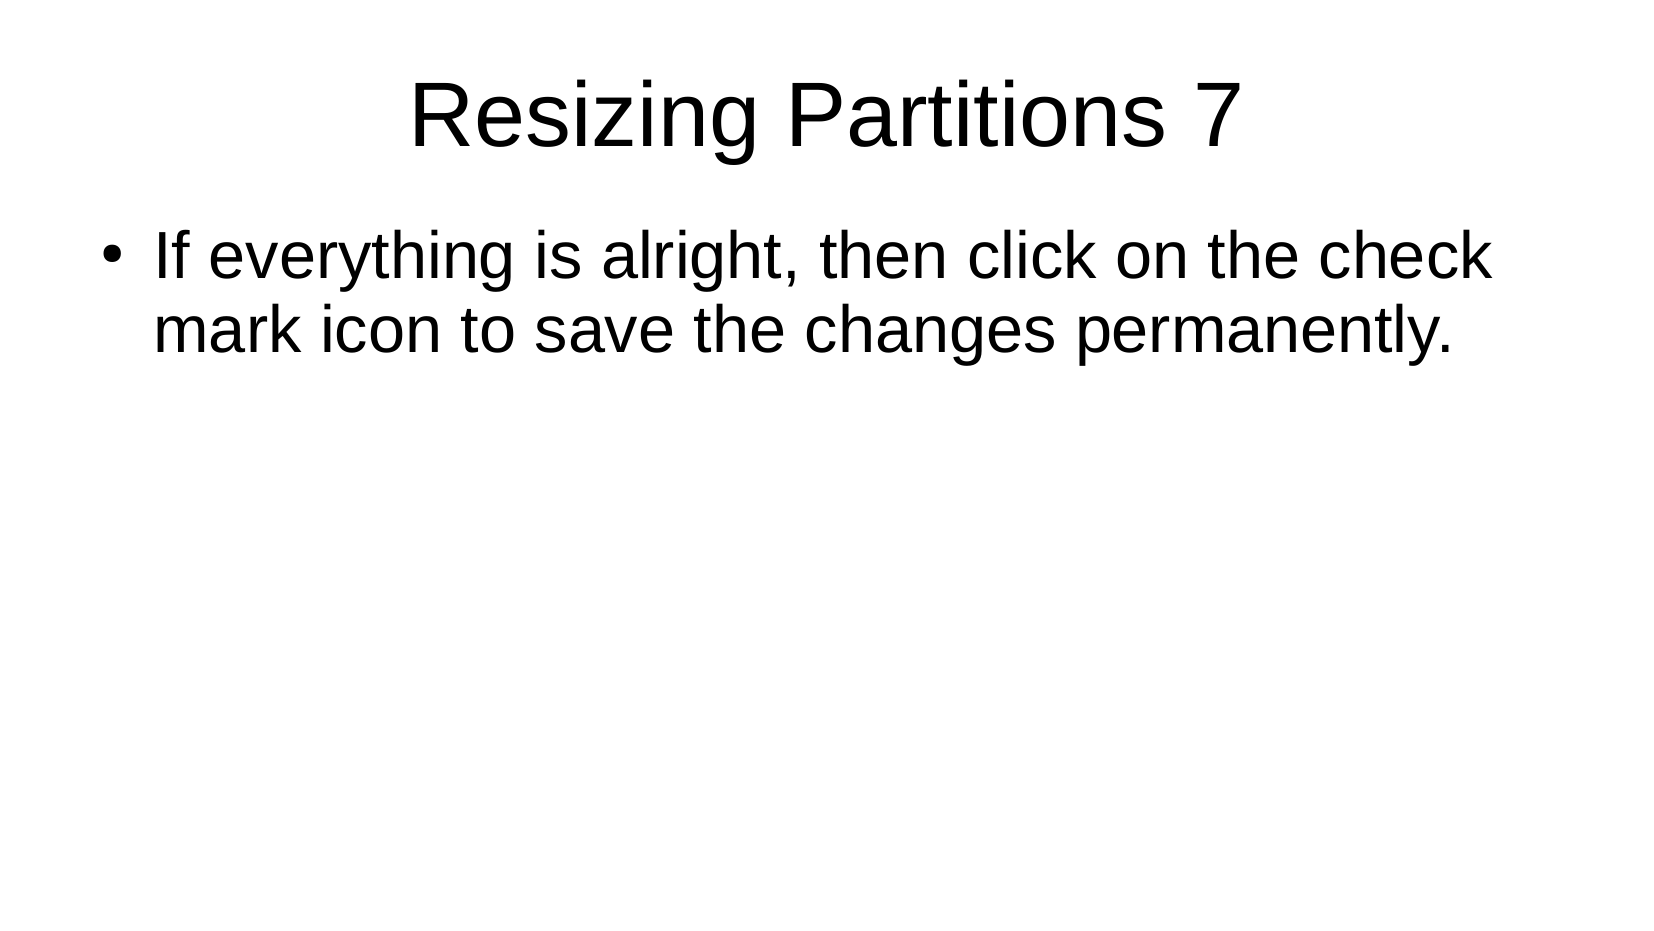

# Resizing Partitions 7
If everything is alright, then click on the check mark icon to save the changes permanently.